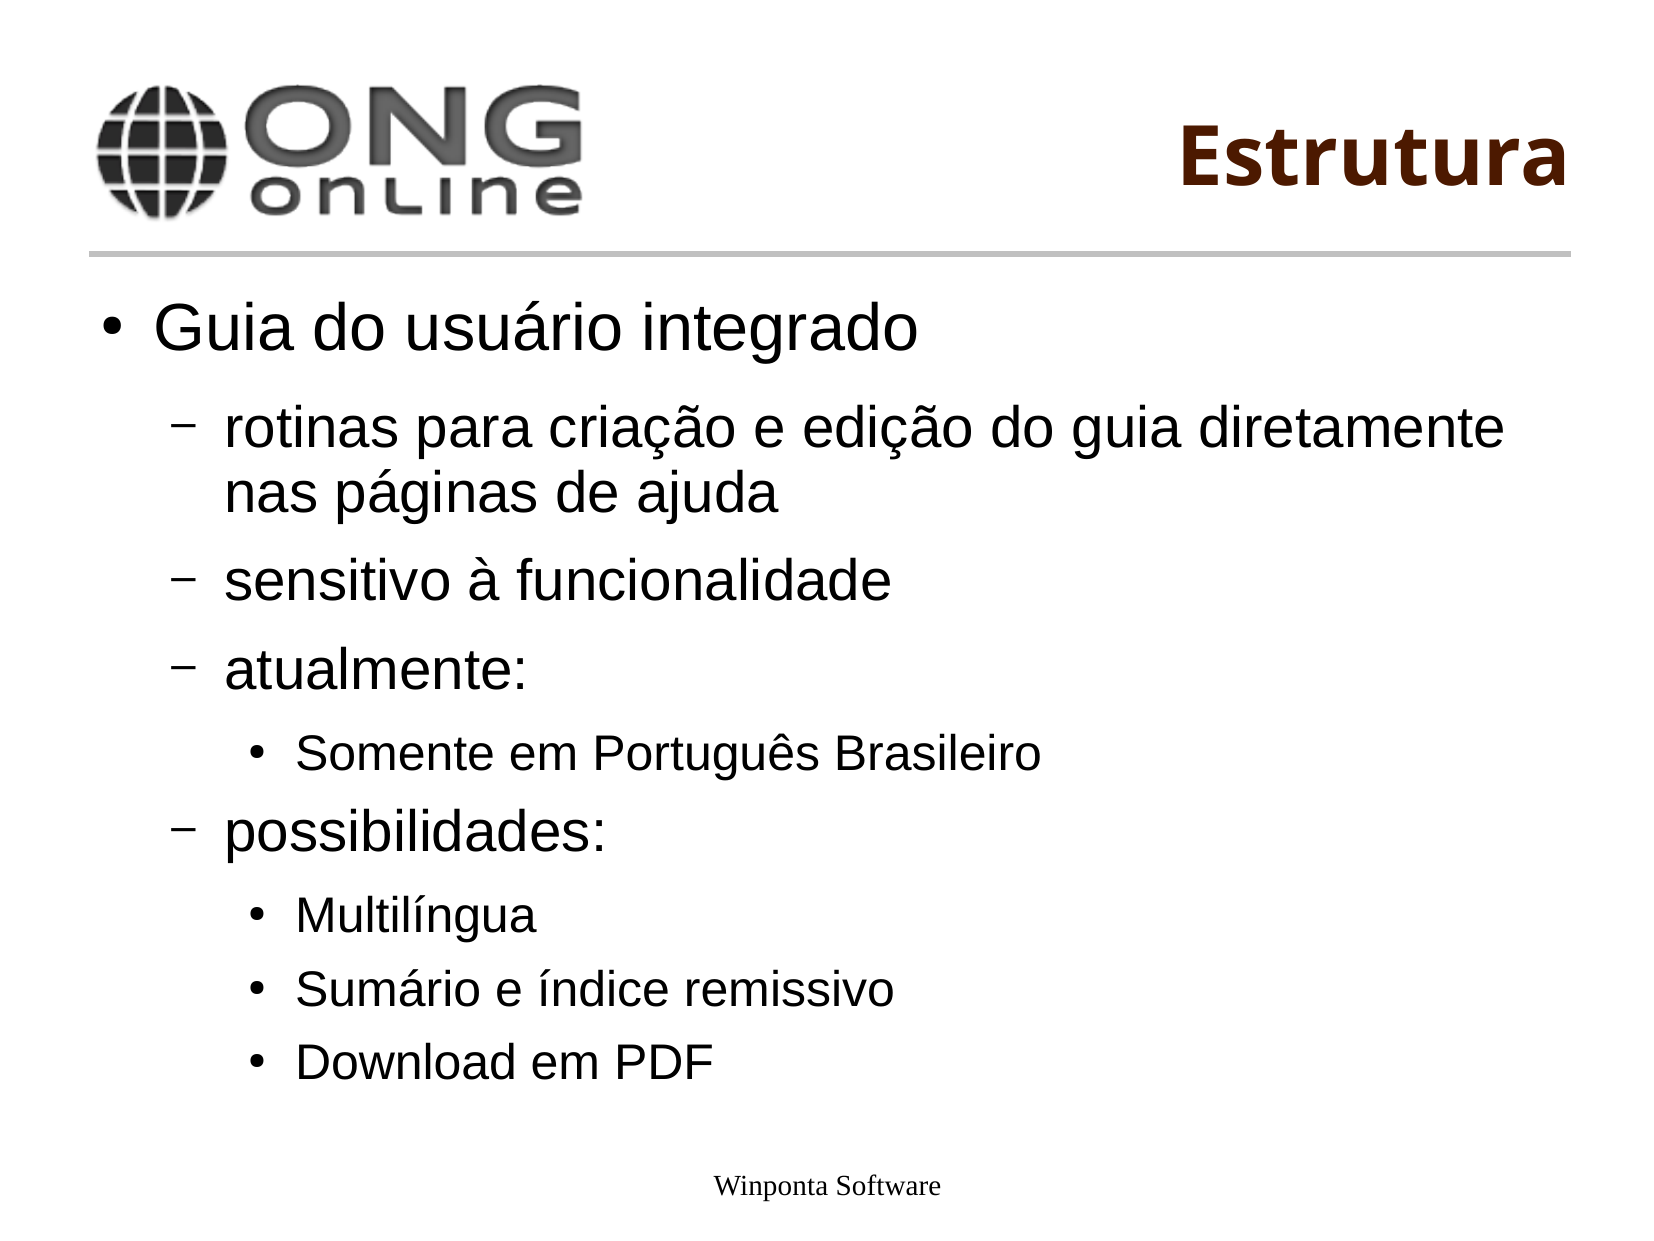

# Estrutura
Guia do usuário integrado
rotinas para criação e edição do guia diretamente nas páginas de ajuda
sensitivo à funcionalidade
atualmente:
Somente em Português Brasileiro
possibilidades:
Multilíngua
Sumário e índice remissivo
Download em PDF